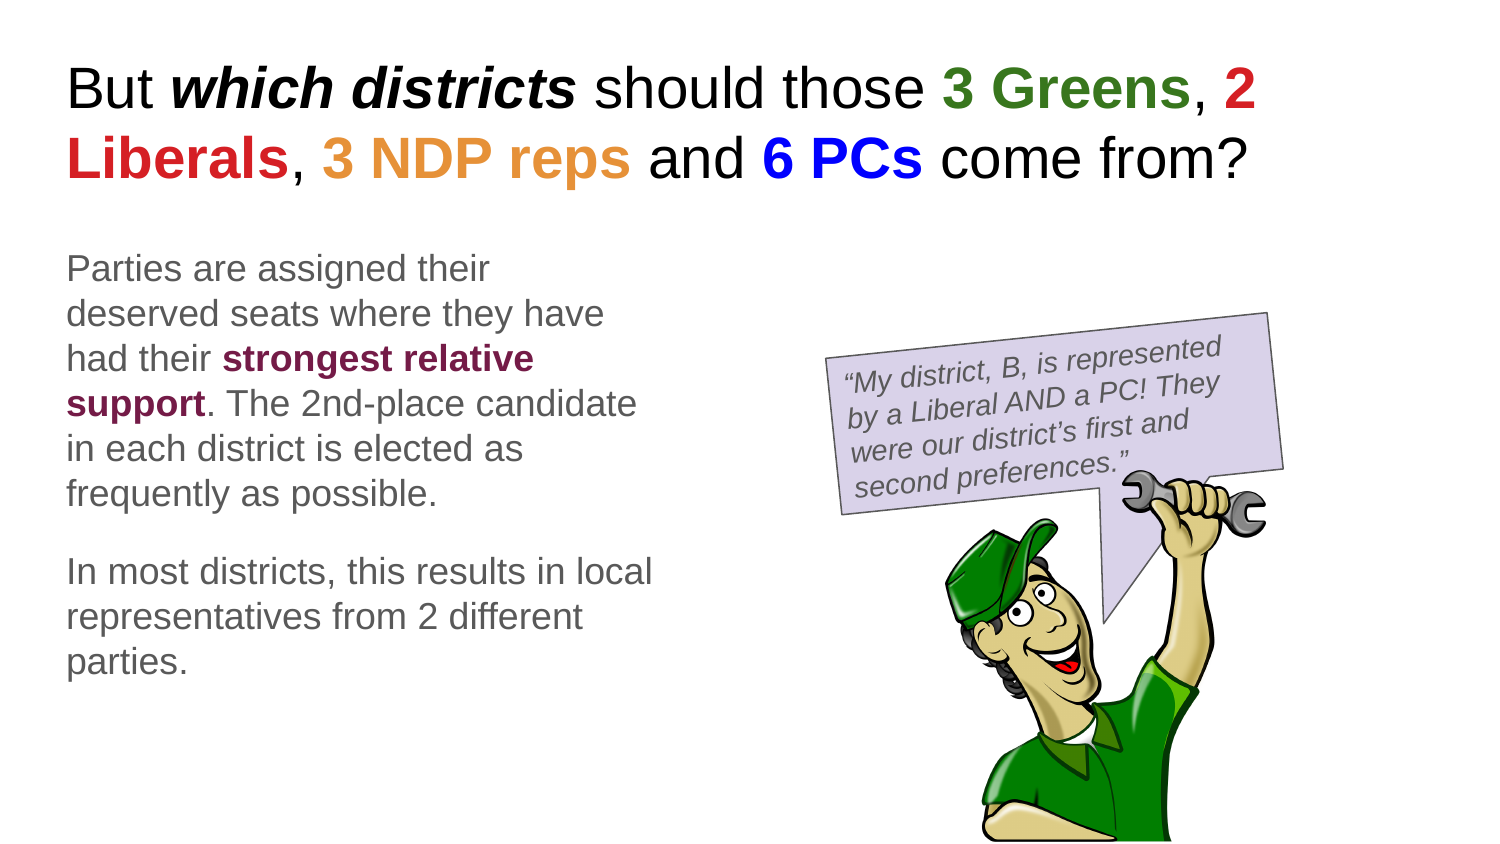

# But which districts should those 3 Greens, 2 Liberals, 3 NDP reps and 6 PCs come from?
Parties are assigned their deserved seats where they have had their strongest relative support. The 2nd-place candidate in each district is elected as frequently as possible.
In most districts, this results in local representatives from 2 different parties.
“My district, B, is represented by a Liberal AND a PC! They were our district’s first and second preferences.”